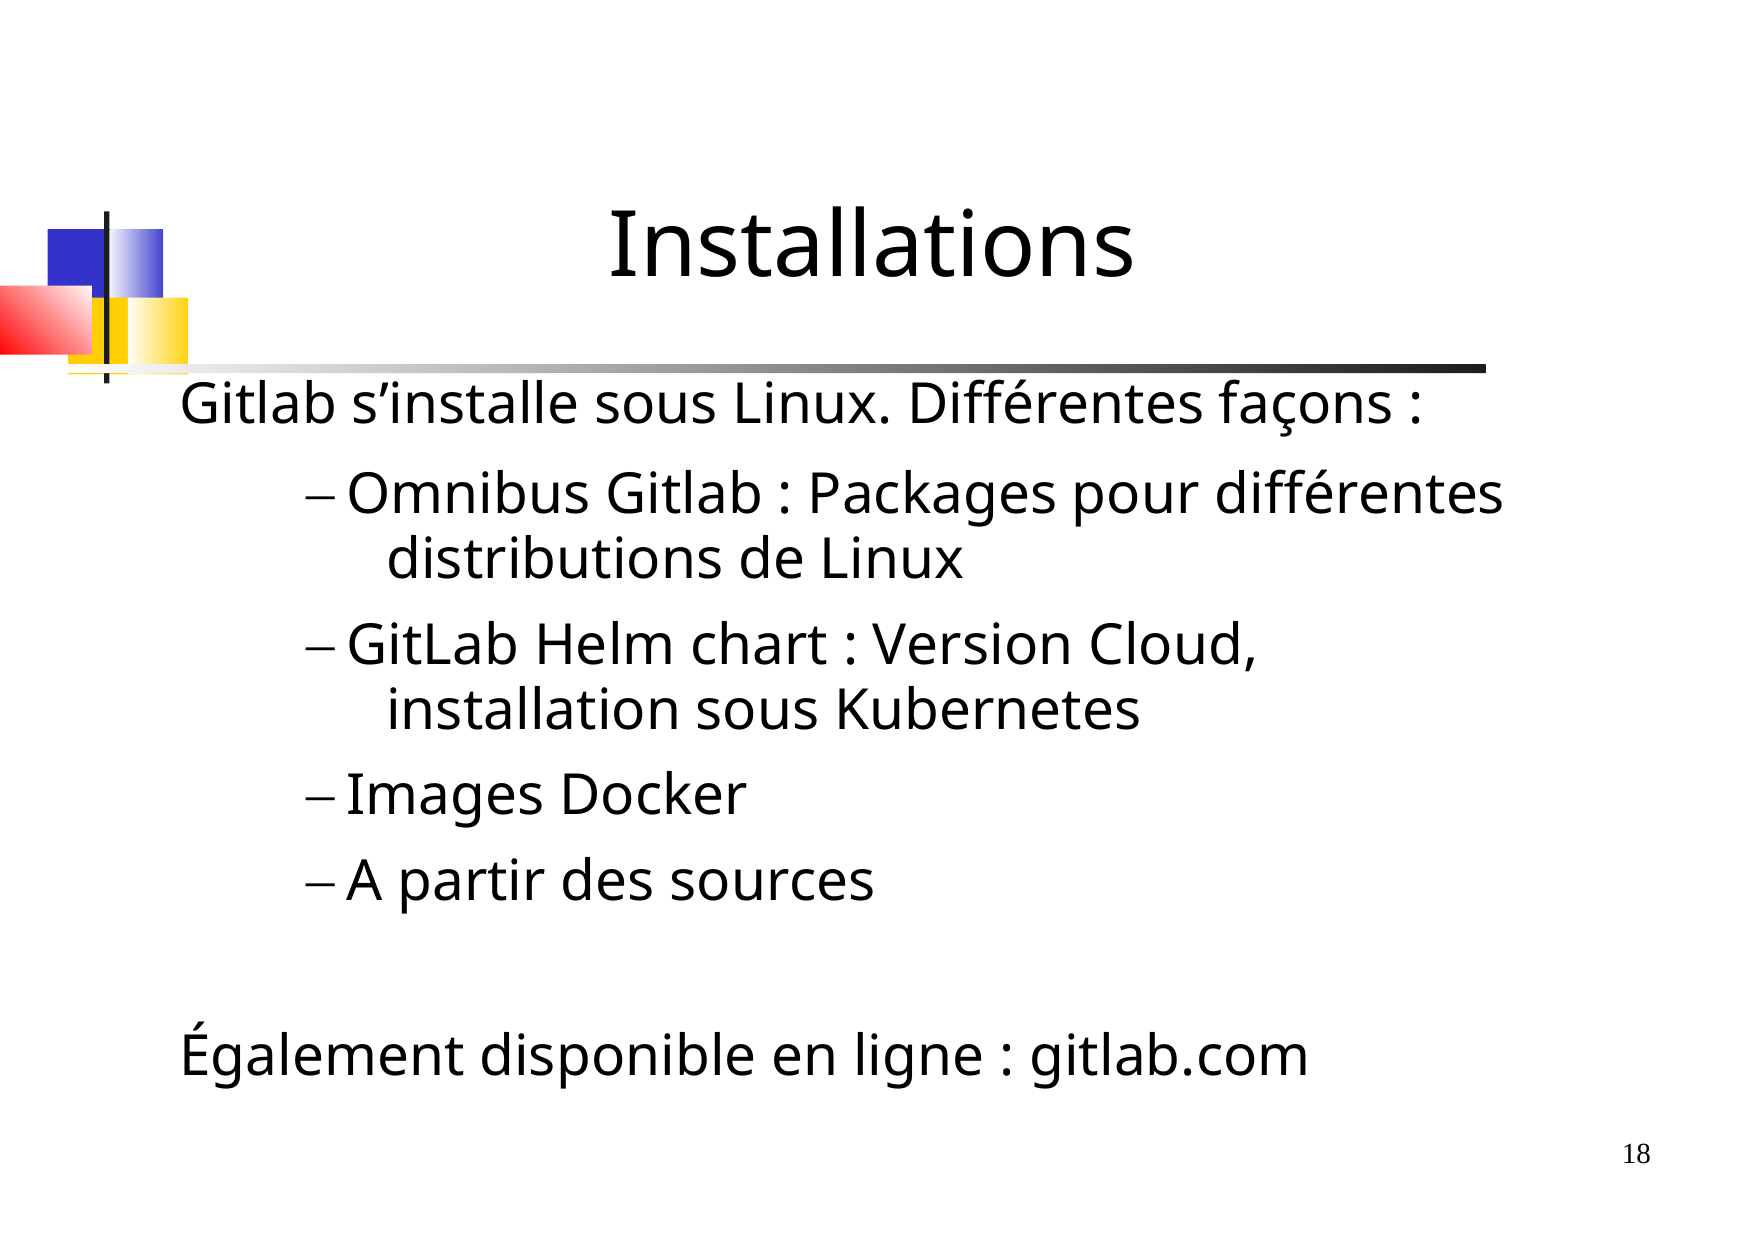

# Installations
Gitlab s’installe sous Linux. Différentes façons :
Omnibus Gitlab : Packages pour différentes distributions de Linux
GitLab Helm chart : Version Cloud, installation sous Kubernetes
Images Docker
A partir des sources
Également disponible en ligne : gitlab.com